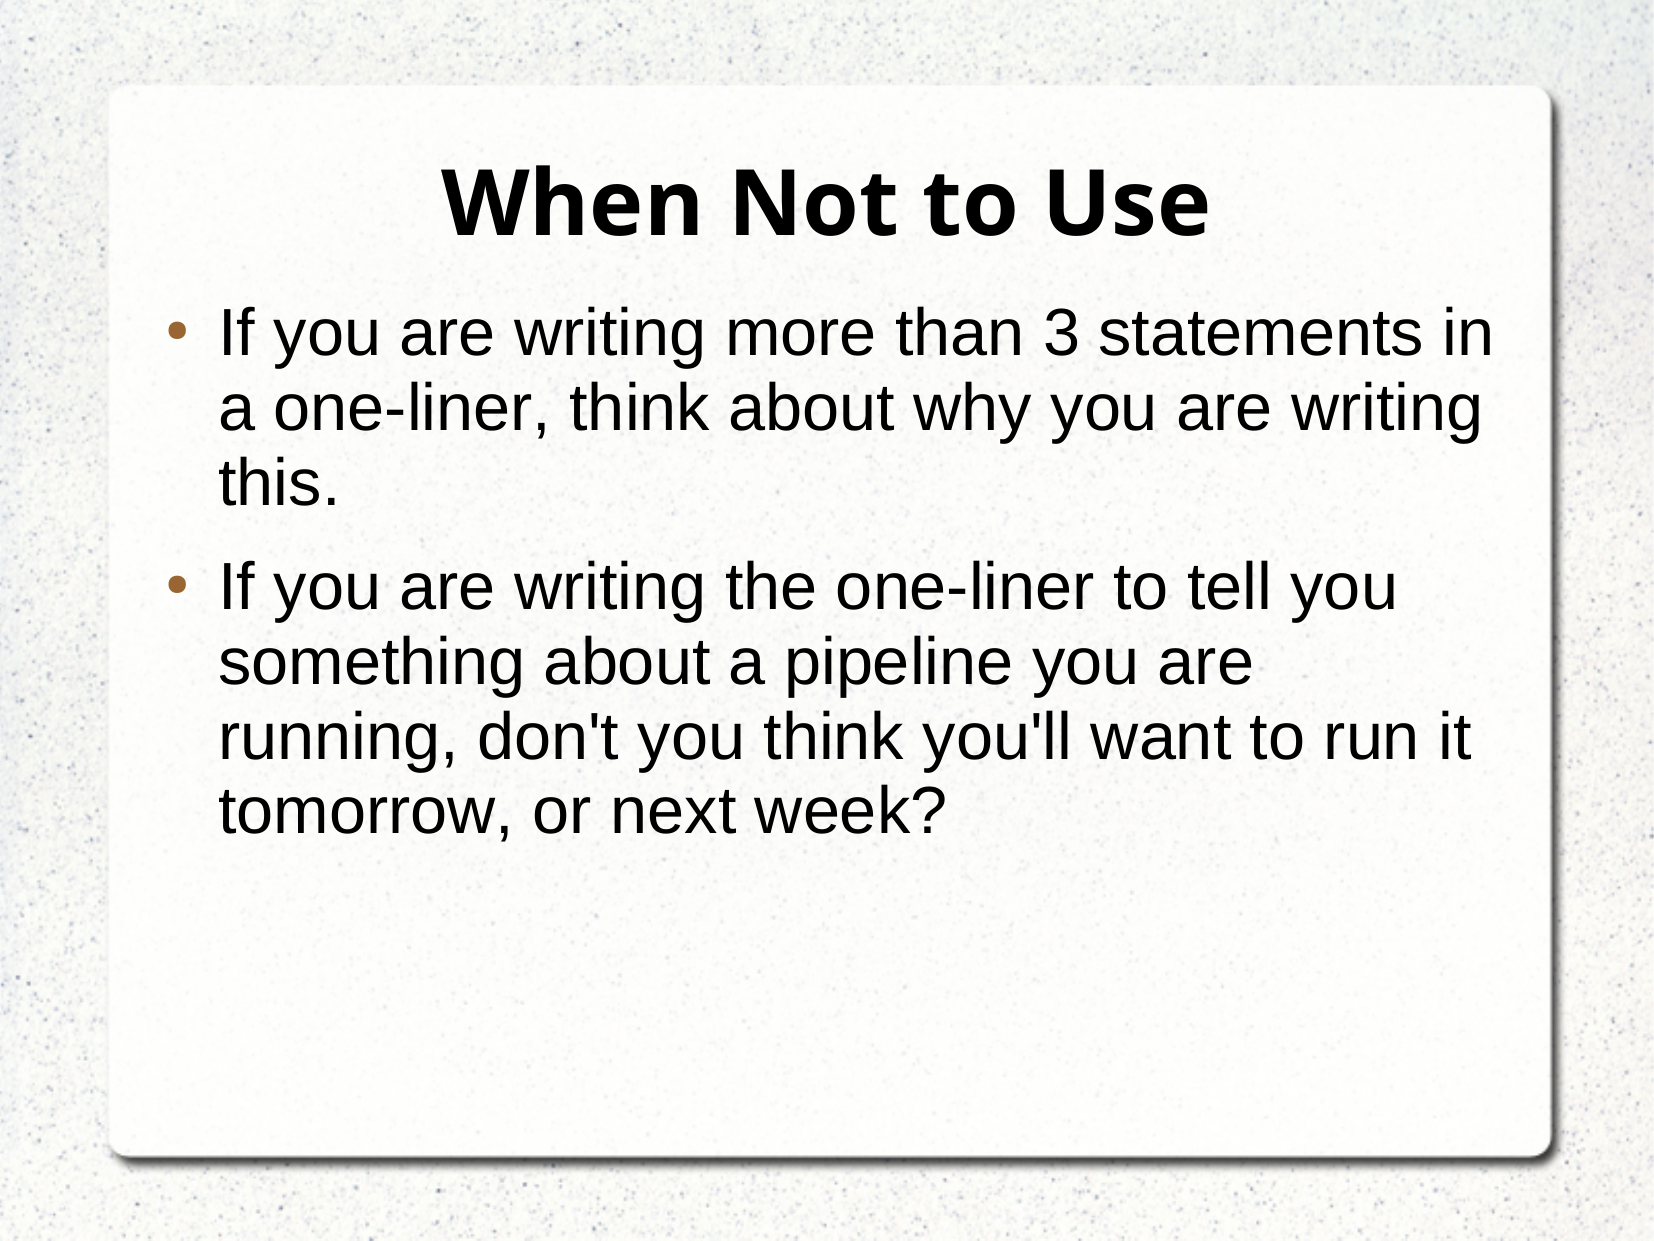

# When Not to Use
If you are writing more than 3 statements in a one-liner, think about why you are writing this.
If you are writing the one-liner to tell you something about a pipeline you are running, don't you think you'll want to run it tomorrow, or next week?